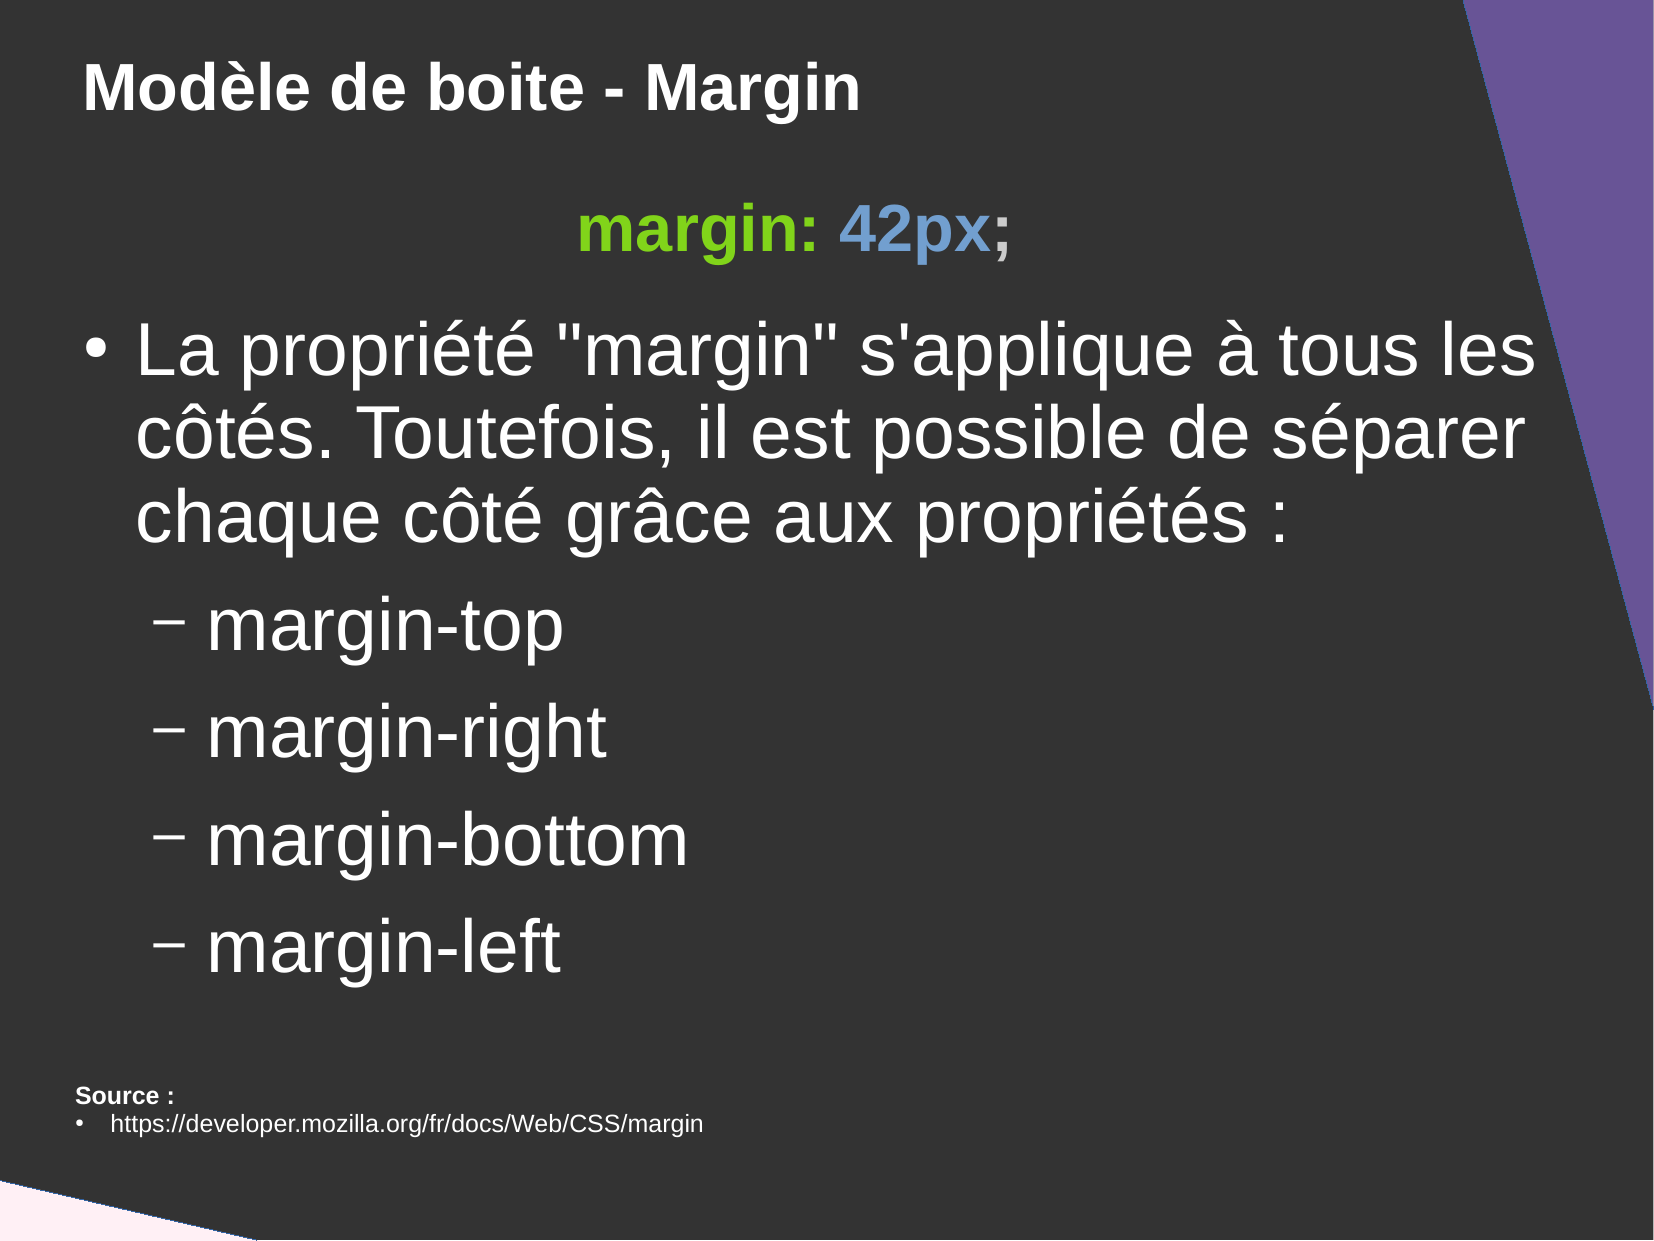

# Modèle de boite - Margin
margin: 42px;
La propriété "margin" s'applique à tous les côtés. Toutefois, il est possible de séparer chaque côté grâce aux propriétés :
margin-top
margin-right
margin-bottom
margin-left
Source :
https://developer.mozilla.org/fr/docs/Web/CSS/margin